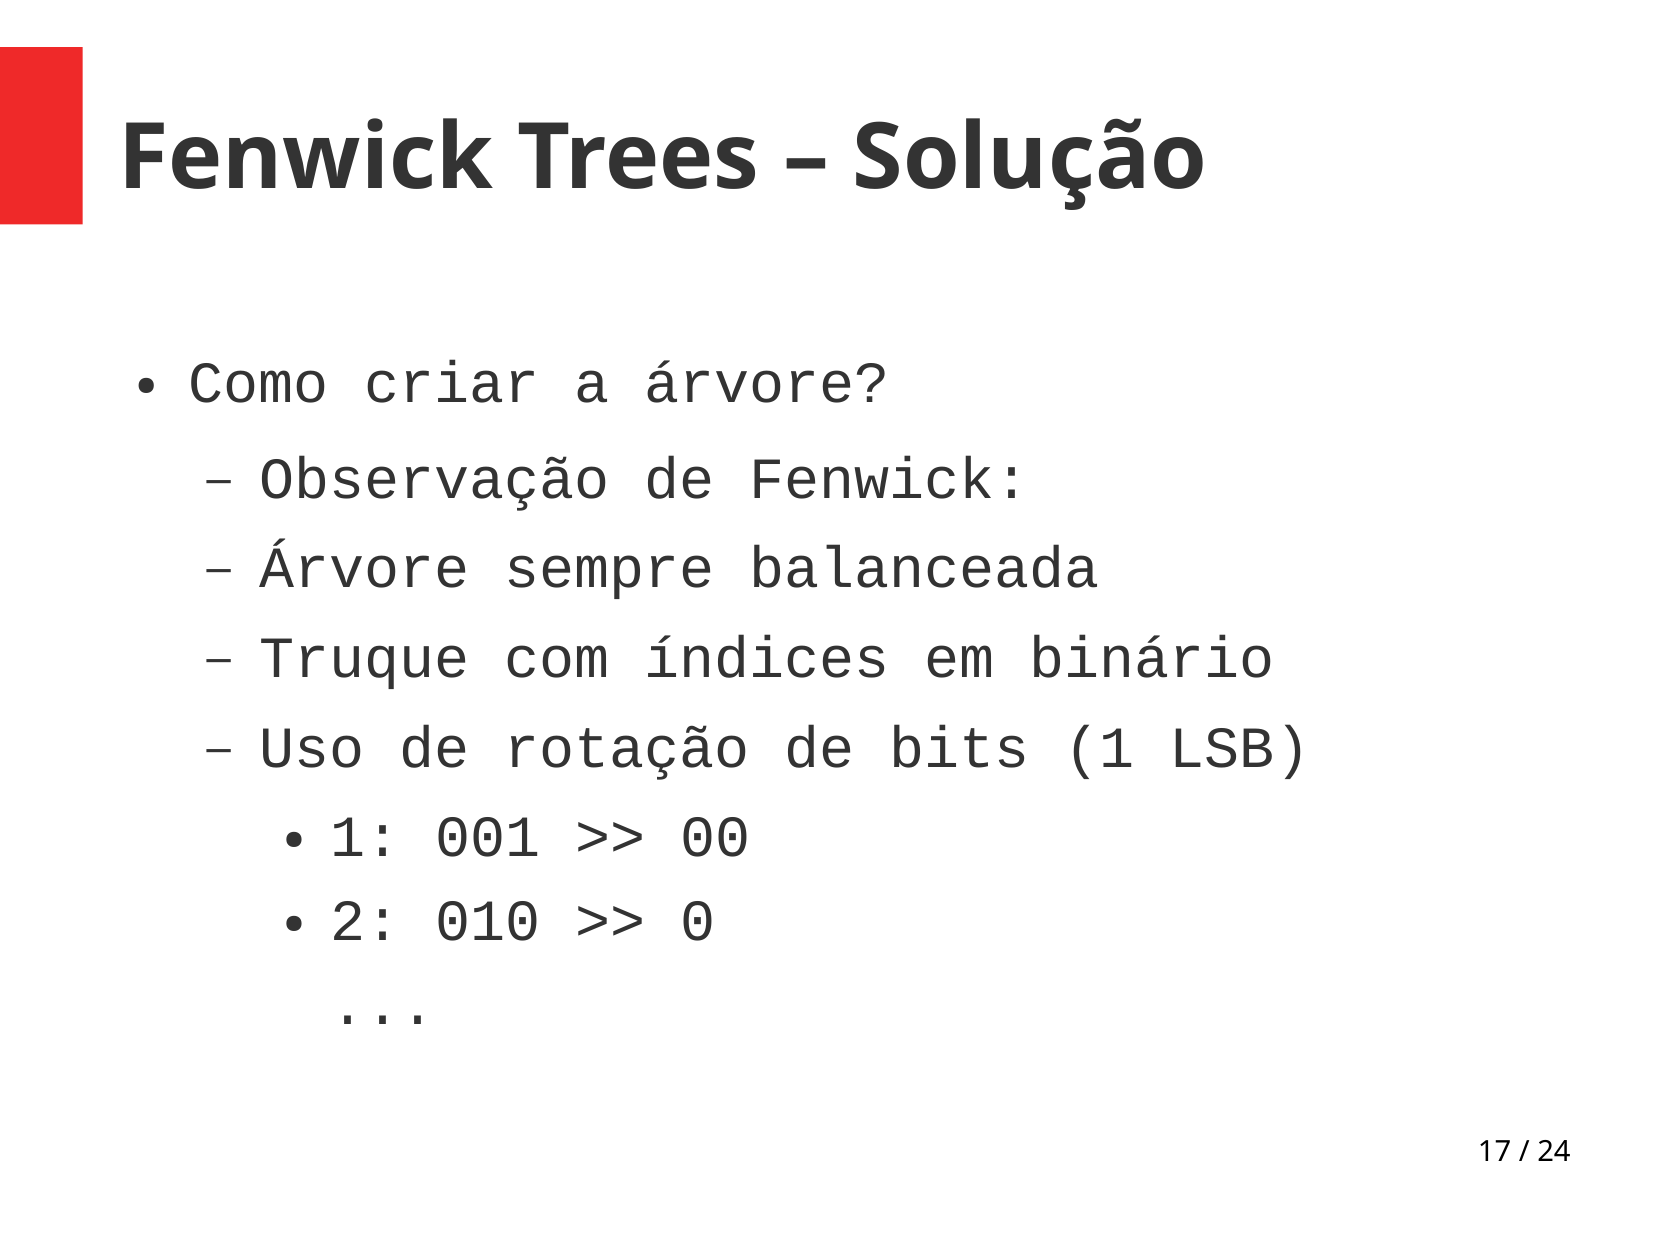

# Fenwick Trees – Solução
Como criar a árvore?
Observação de Fenwick:
Árvore sempre balanceada
Truque com índices em binário
Uso de rotação de bits (1 LSB)
1: 001 >> 00
2: 010 >> 0
...
17